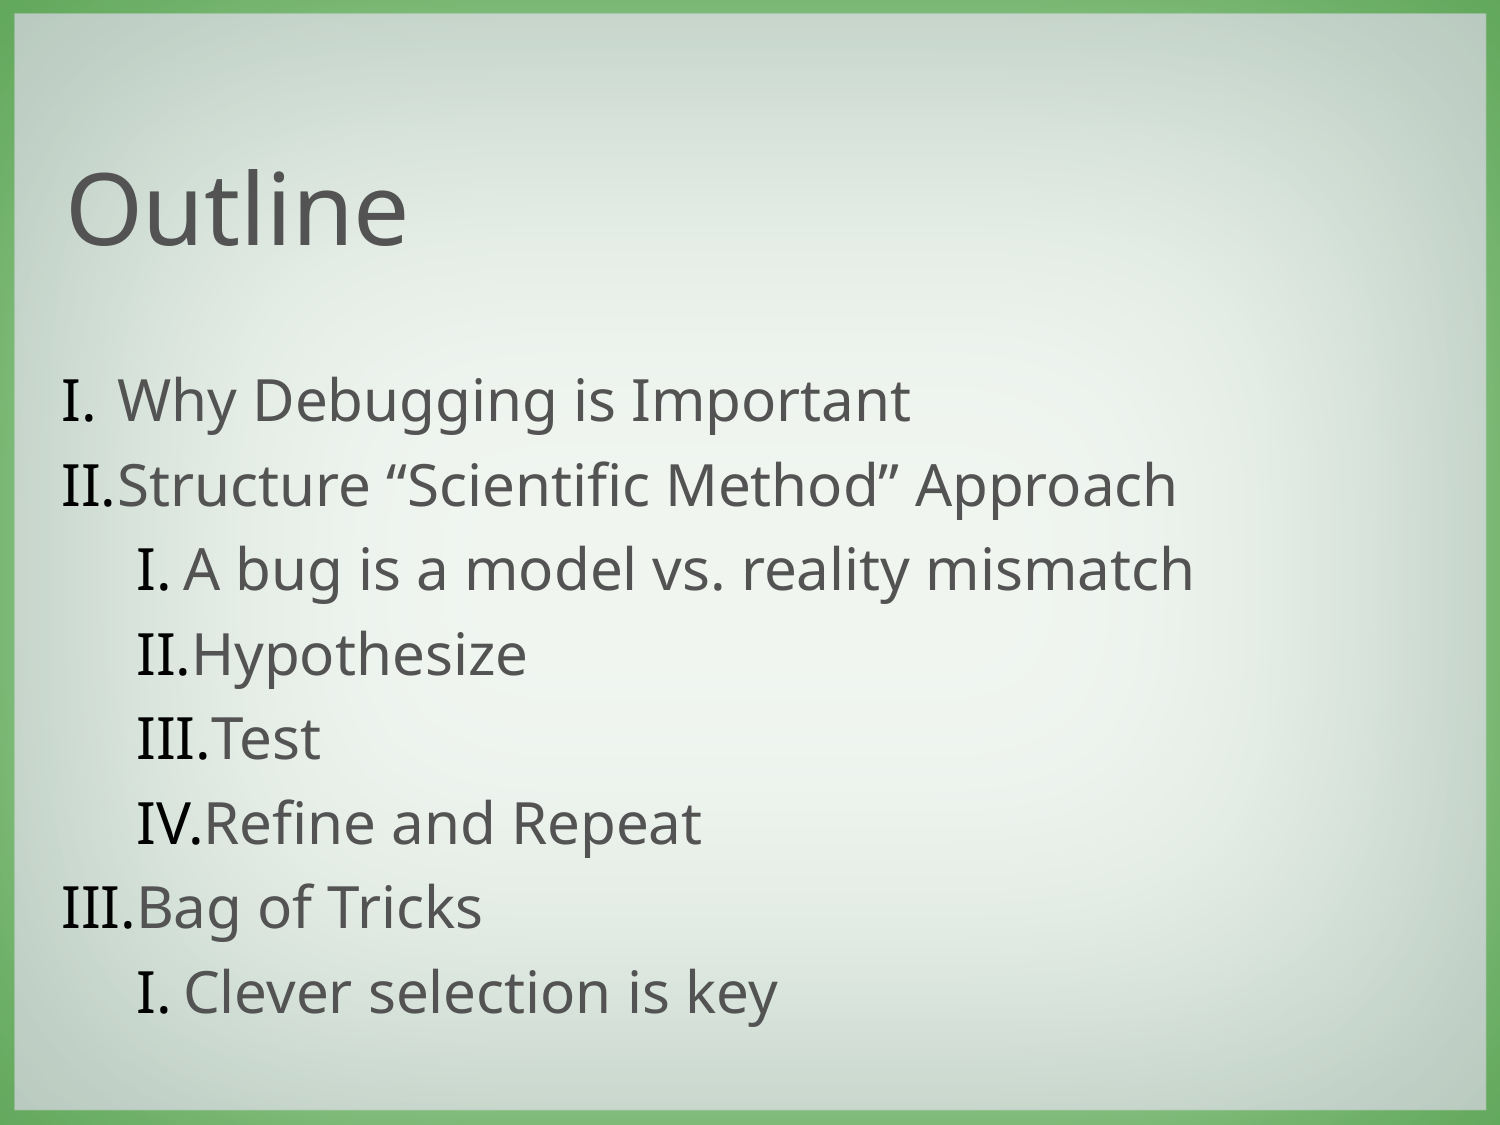

# Outline
Why Debugging is Important
Structure “Scientific Method” Approach
A bug is a model vs. reality mismatch
Hypothesize
Test
Refine and Repeat
Bag of Tricks
Clever selection is key